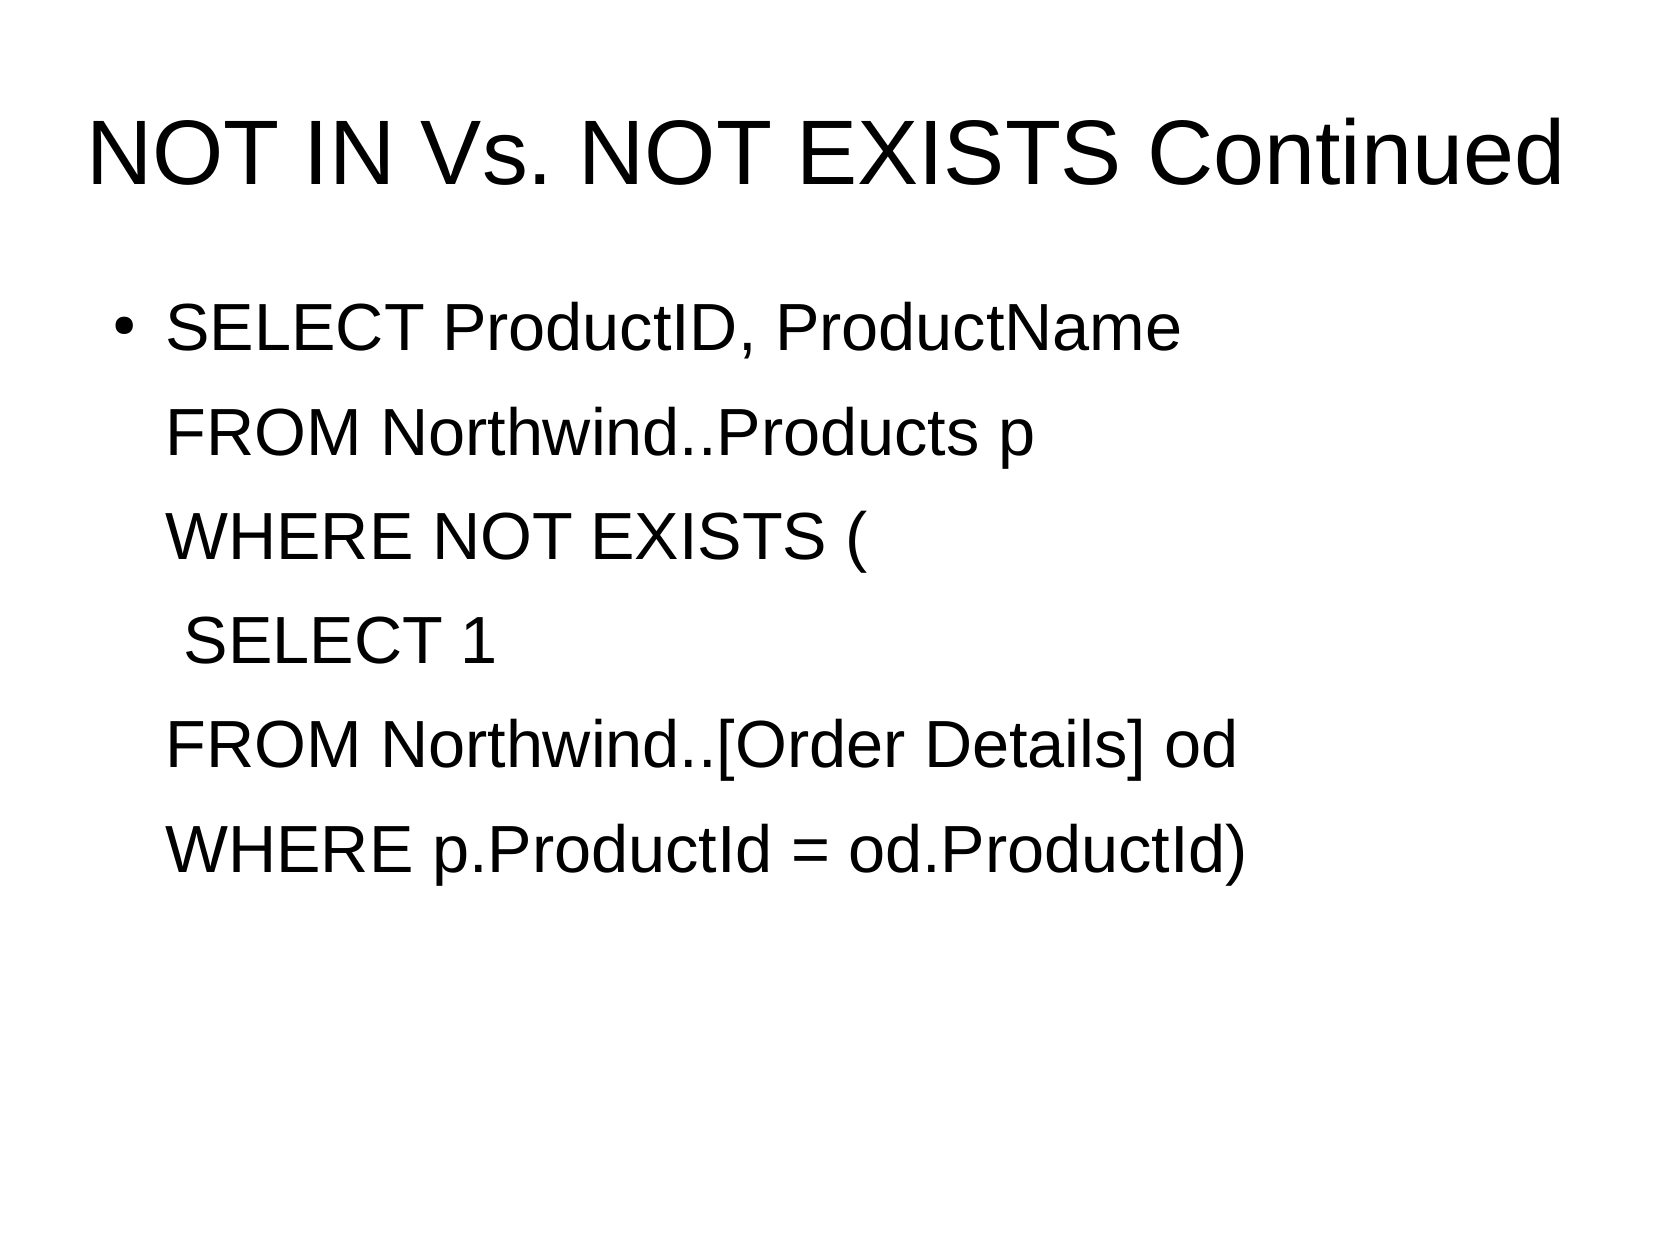

# NOT IN Vs. NOT EXISTS Continued
SELECT ProductID, ProductName
FROM Northwind..Products p
WHERE NOT EXISTS (
 SELECT 1
FROM Northwind..[Order Details] od
WHERE p.ProductId = od.ProductId)